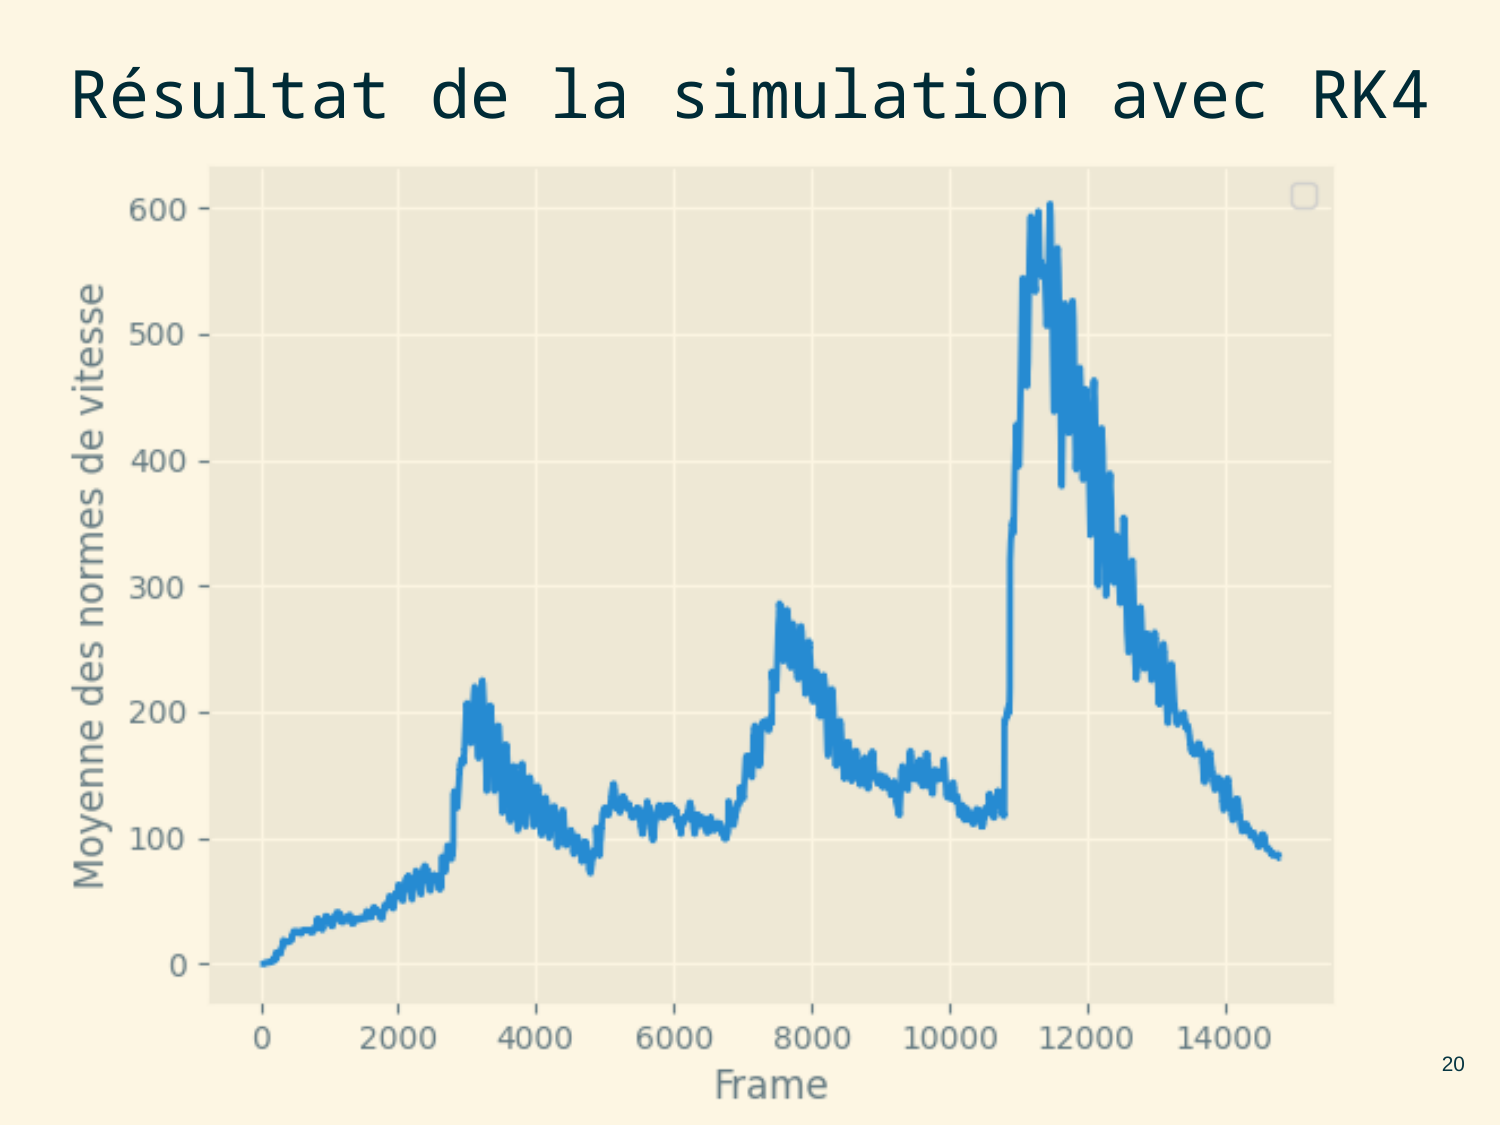

# Résultat de la simulation avec RK4